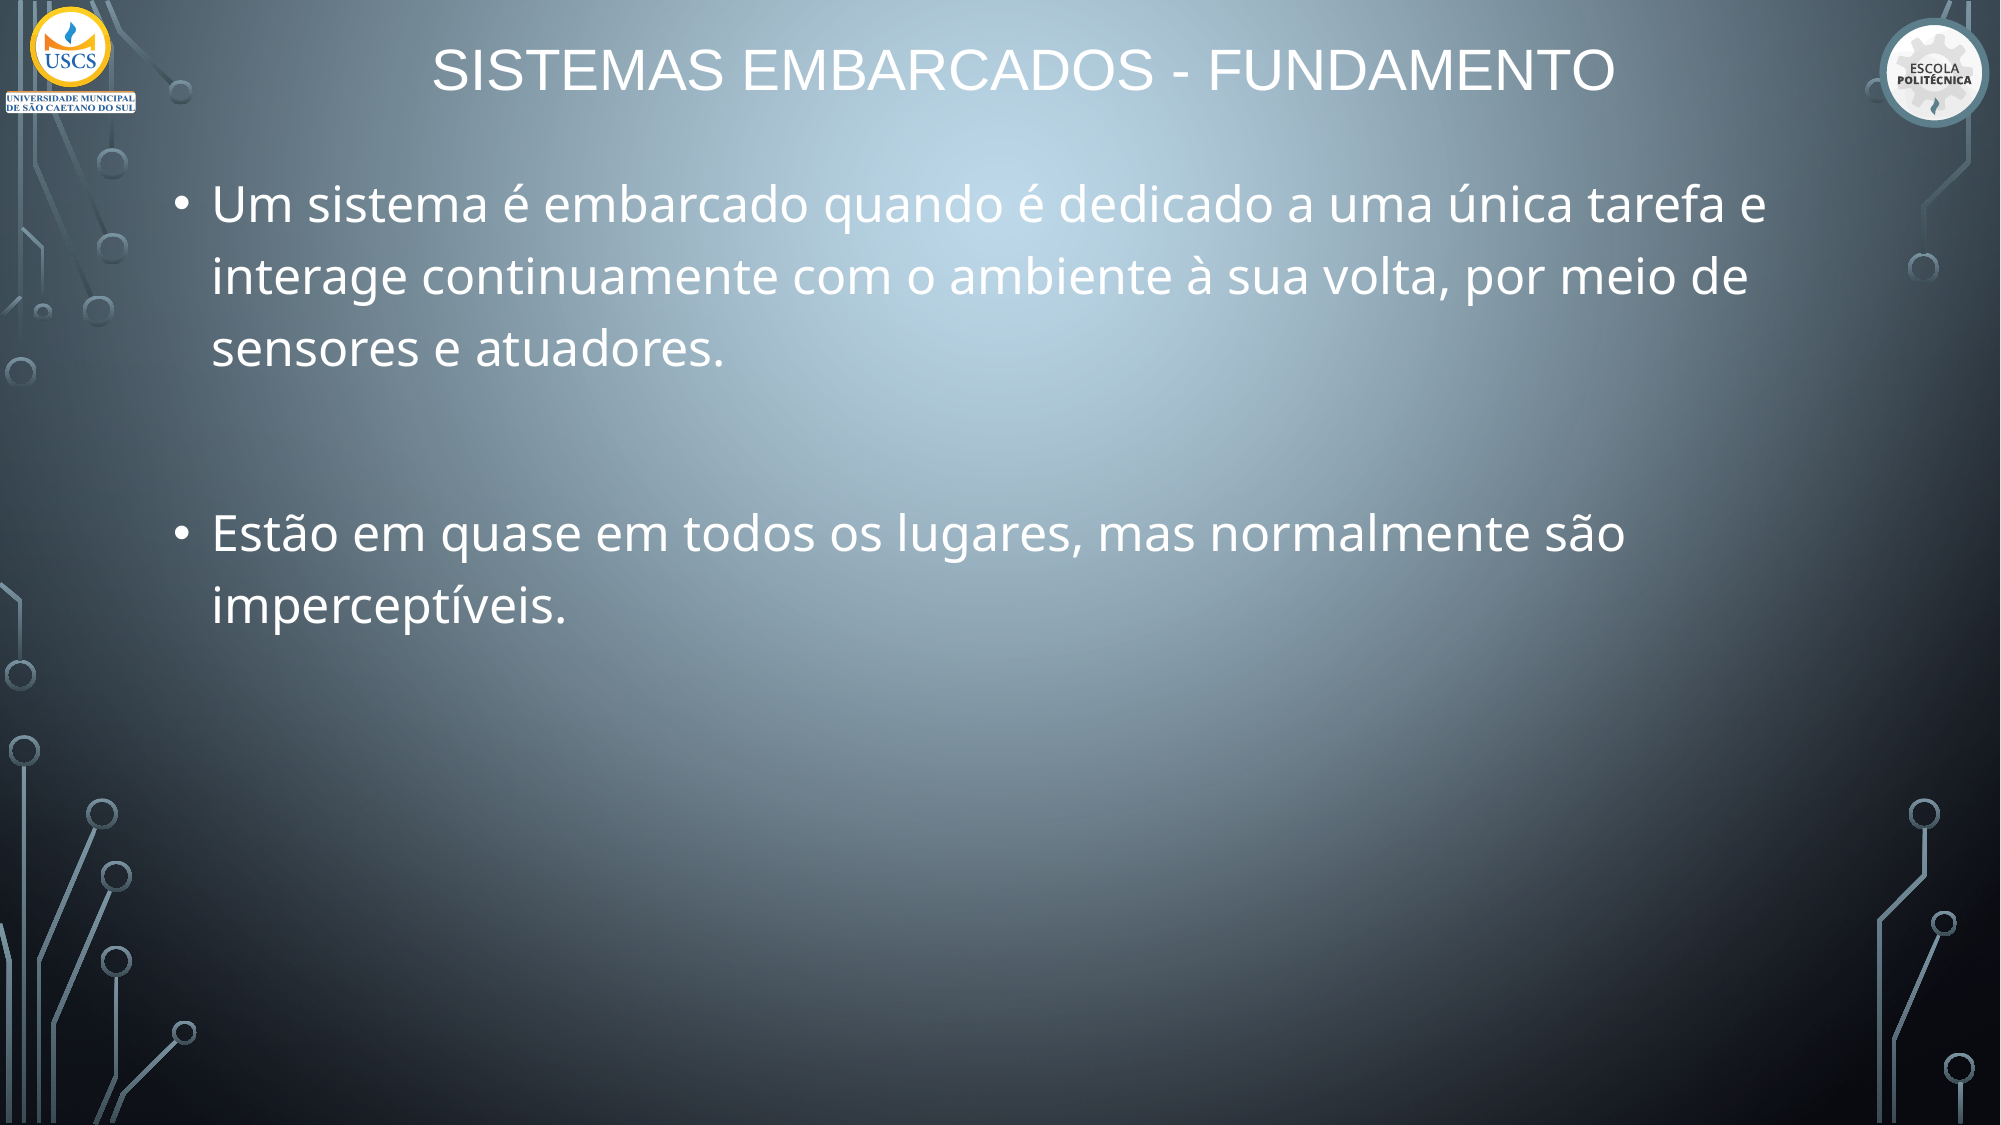

# SISTEMAS EMBARCADOS - FUNDAMENTO
Um sistema é embarcado quando é dedicado a uma única tarefa e interage continuamente com o ambiente à sua volta, por meio de sensores e atuadores.
Estão em quase em todos os lugares, mas normalmente são imperceptíveis.